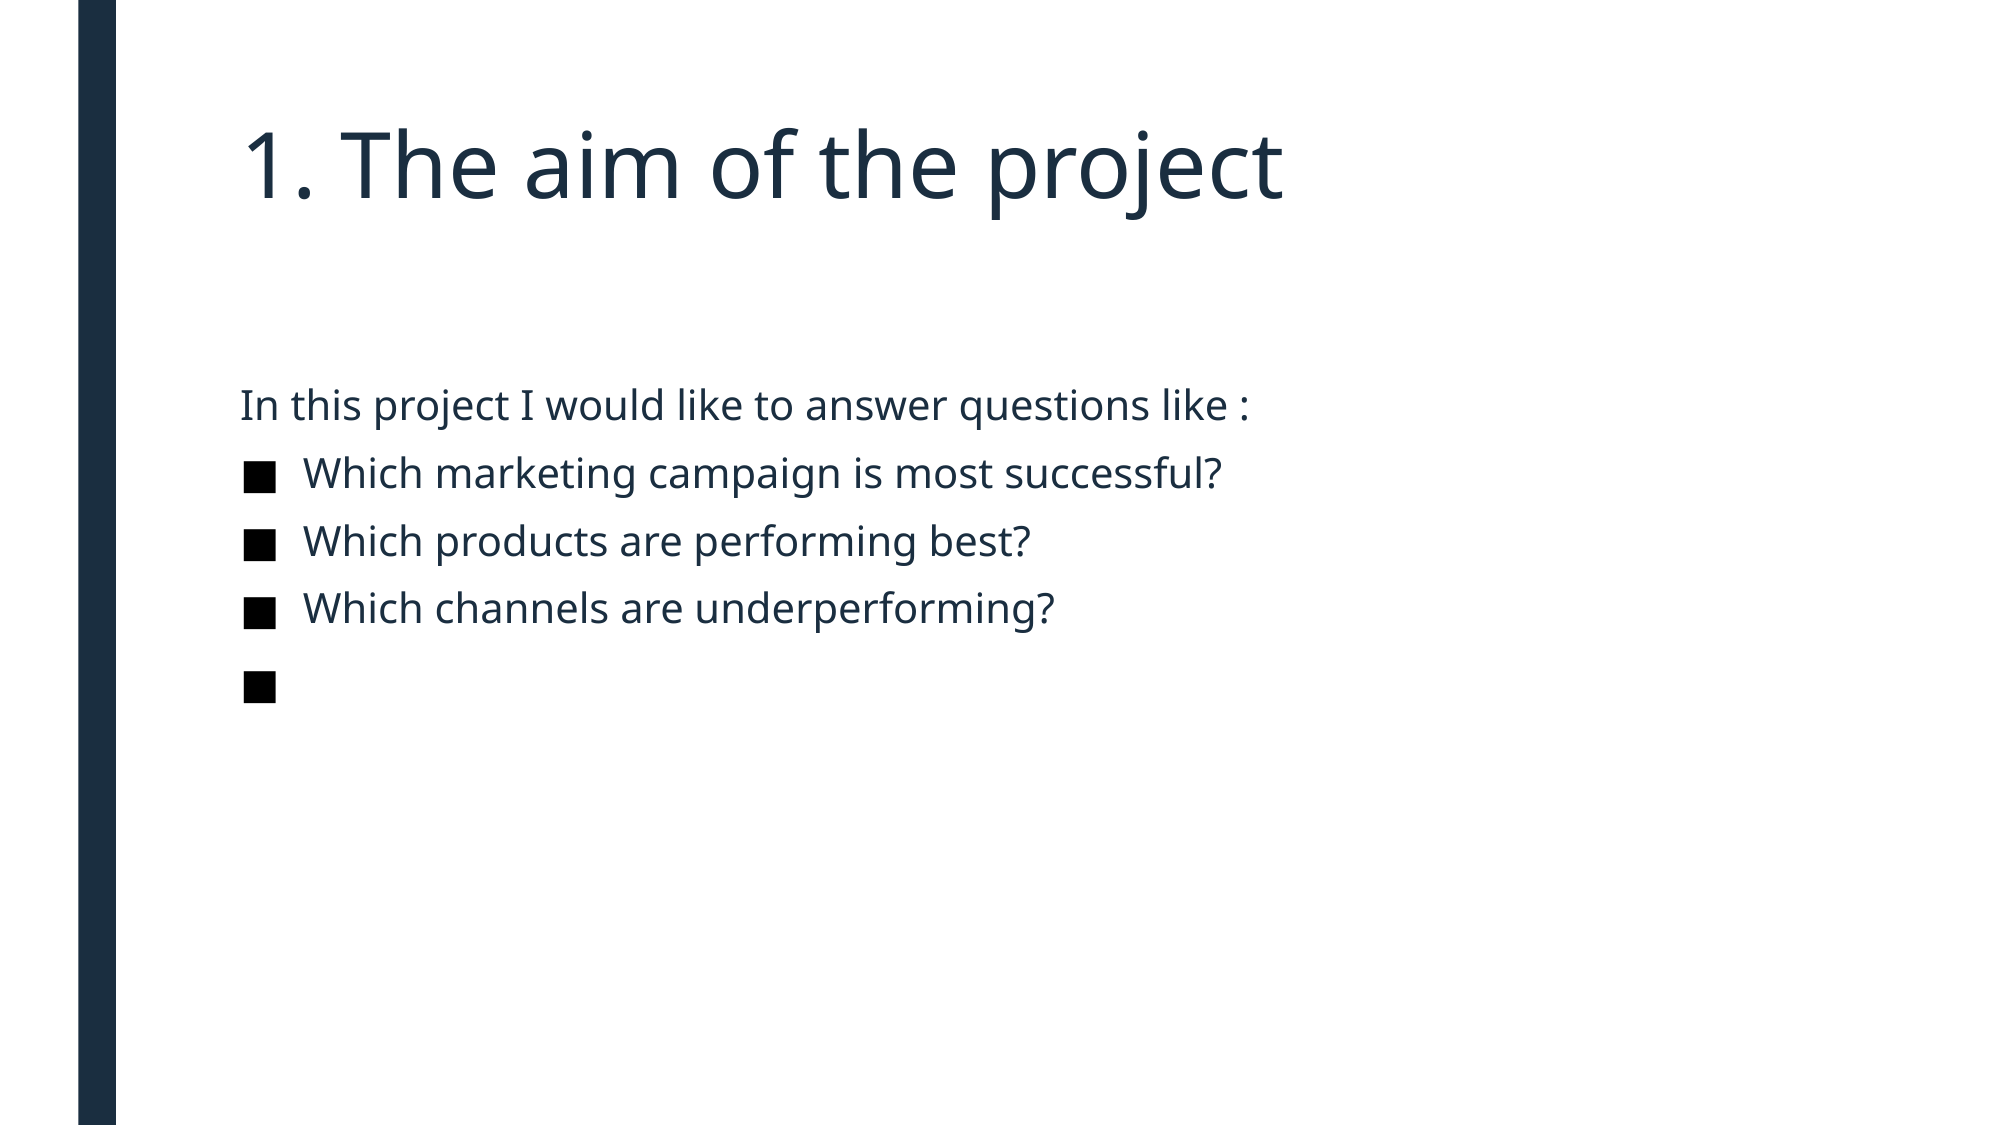

# 1. The aim of the project
In this project I would like to answer questions like :
Which marketing campaign is most successful?
Which products are performing best?
Which channels are underperforming?